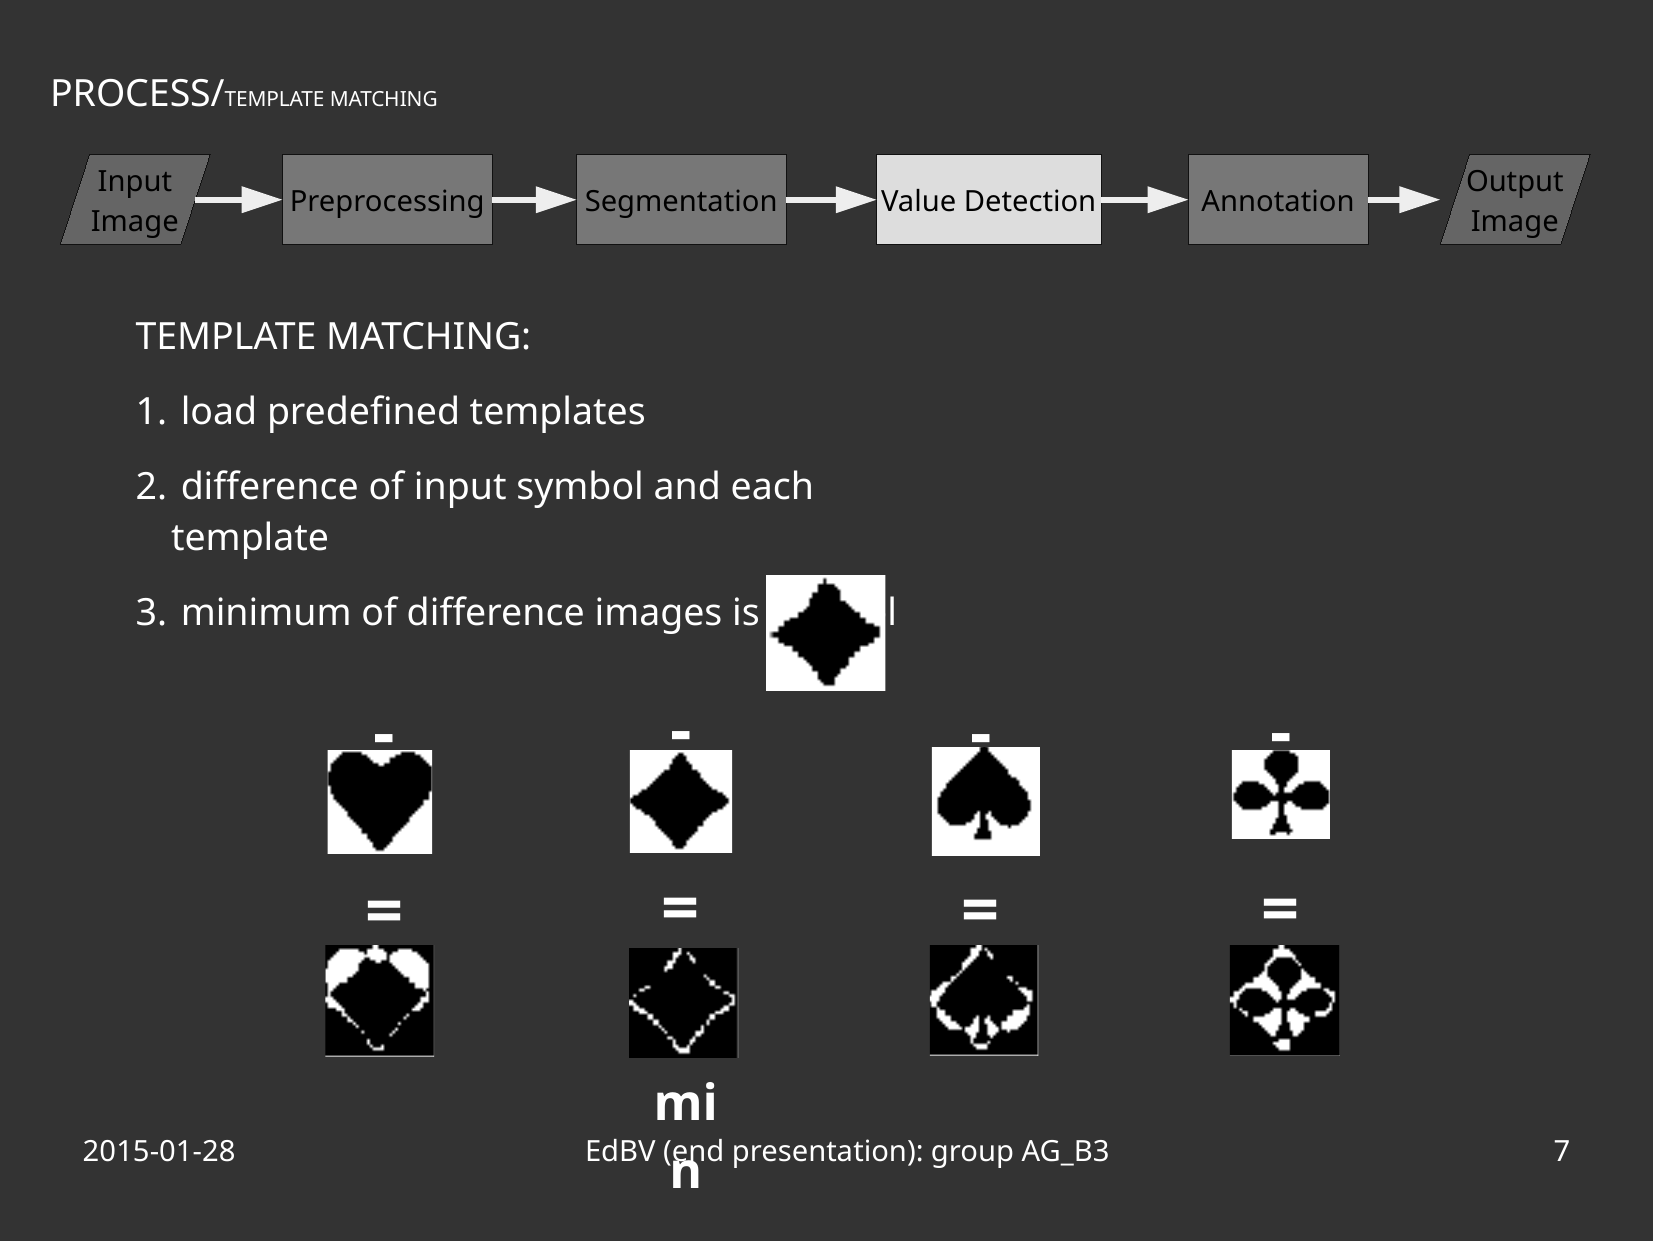

PROCESS/TEMPLATE MATCHING
Input
Image
Preprocessing
Segmentation
Value Detection
Annotation
Output
Image
TEMPLATE MATCHING:
 load predefined templates
 difference of input symbol and each template
 minimum of difference images is symbol
-
-
-
-
=
=
=
=
min
2015-01-28
EdBV (end presentation): group AG_B3
7